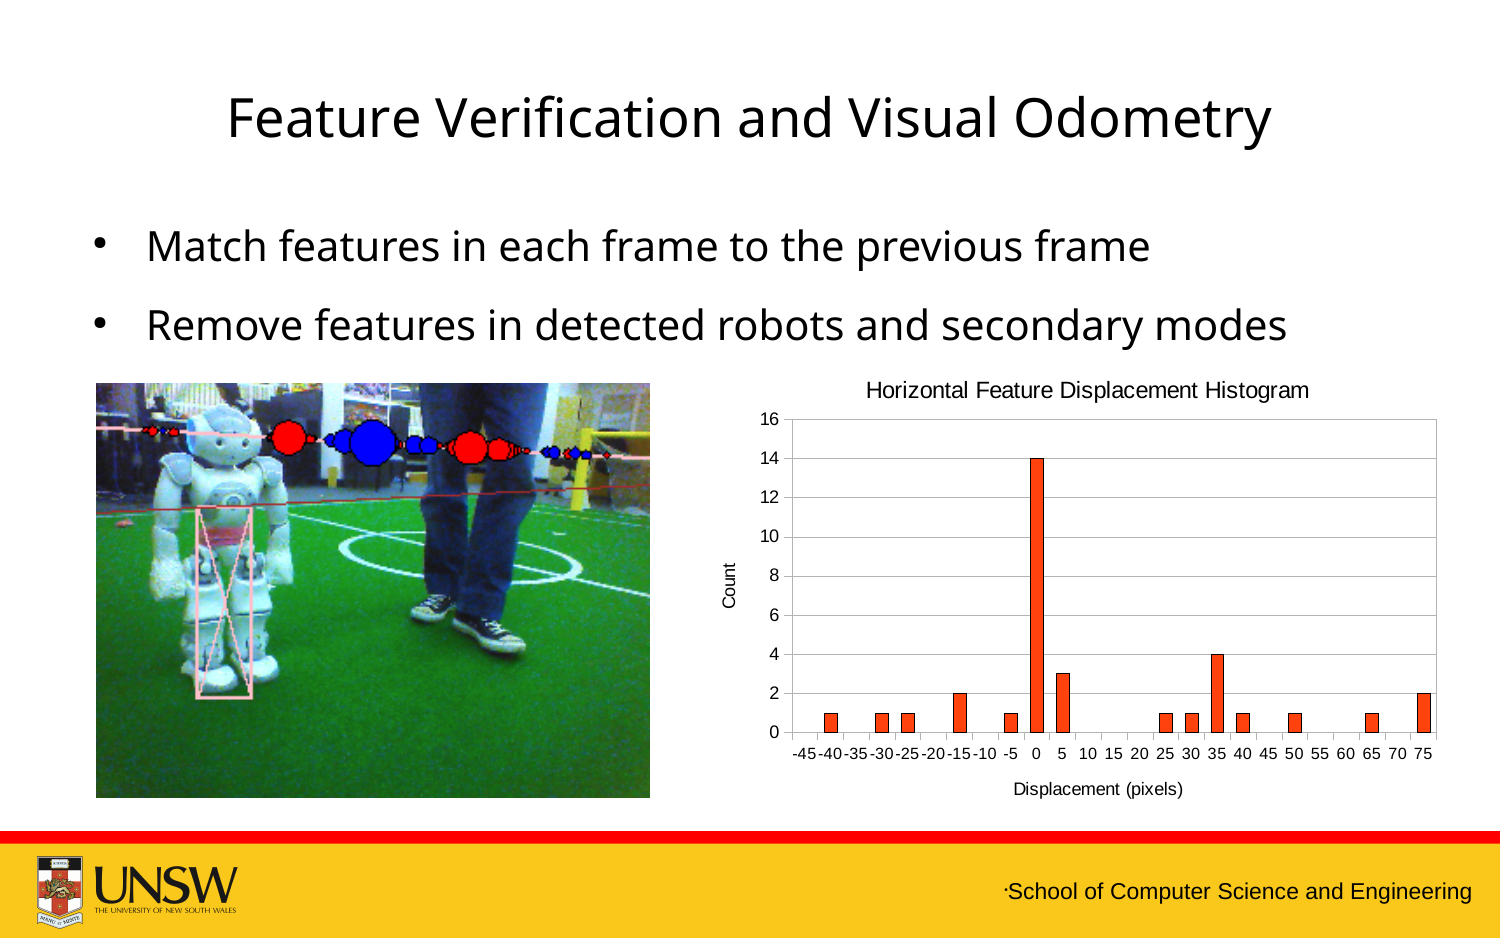

Feature Verification and Visual Odometry
# Match features in each frame to the previous frame
Remove features in detected robots and secondary modes